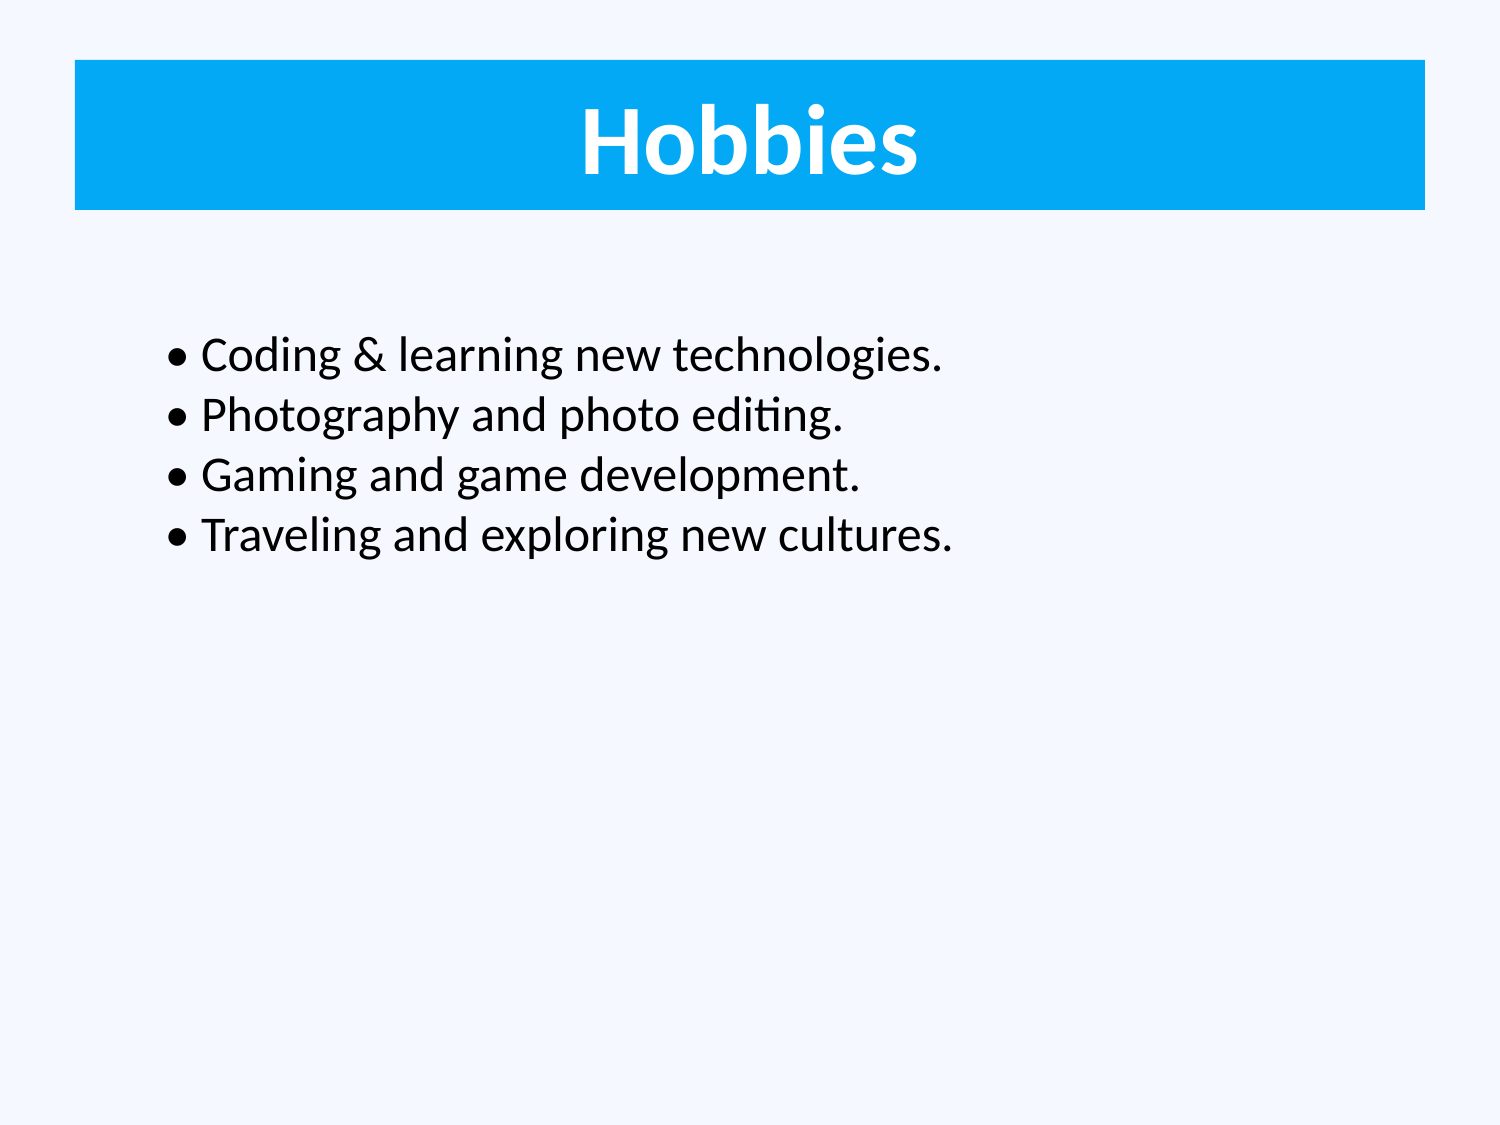

Hobbies
• Coding & learning new technologies.
• Photography and photo editing.
• Gaming and game development.
• Traveling and exploring new cultures.